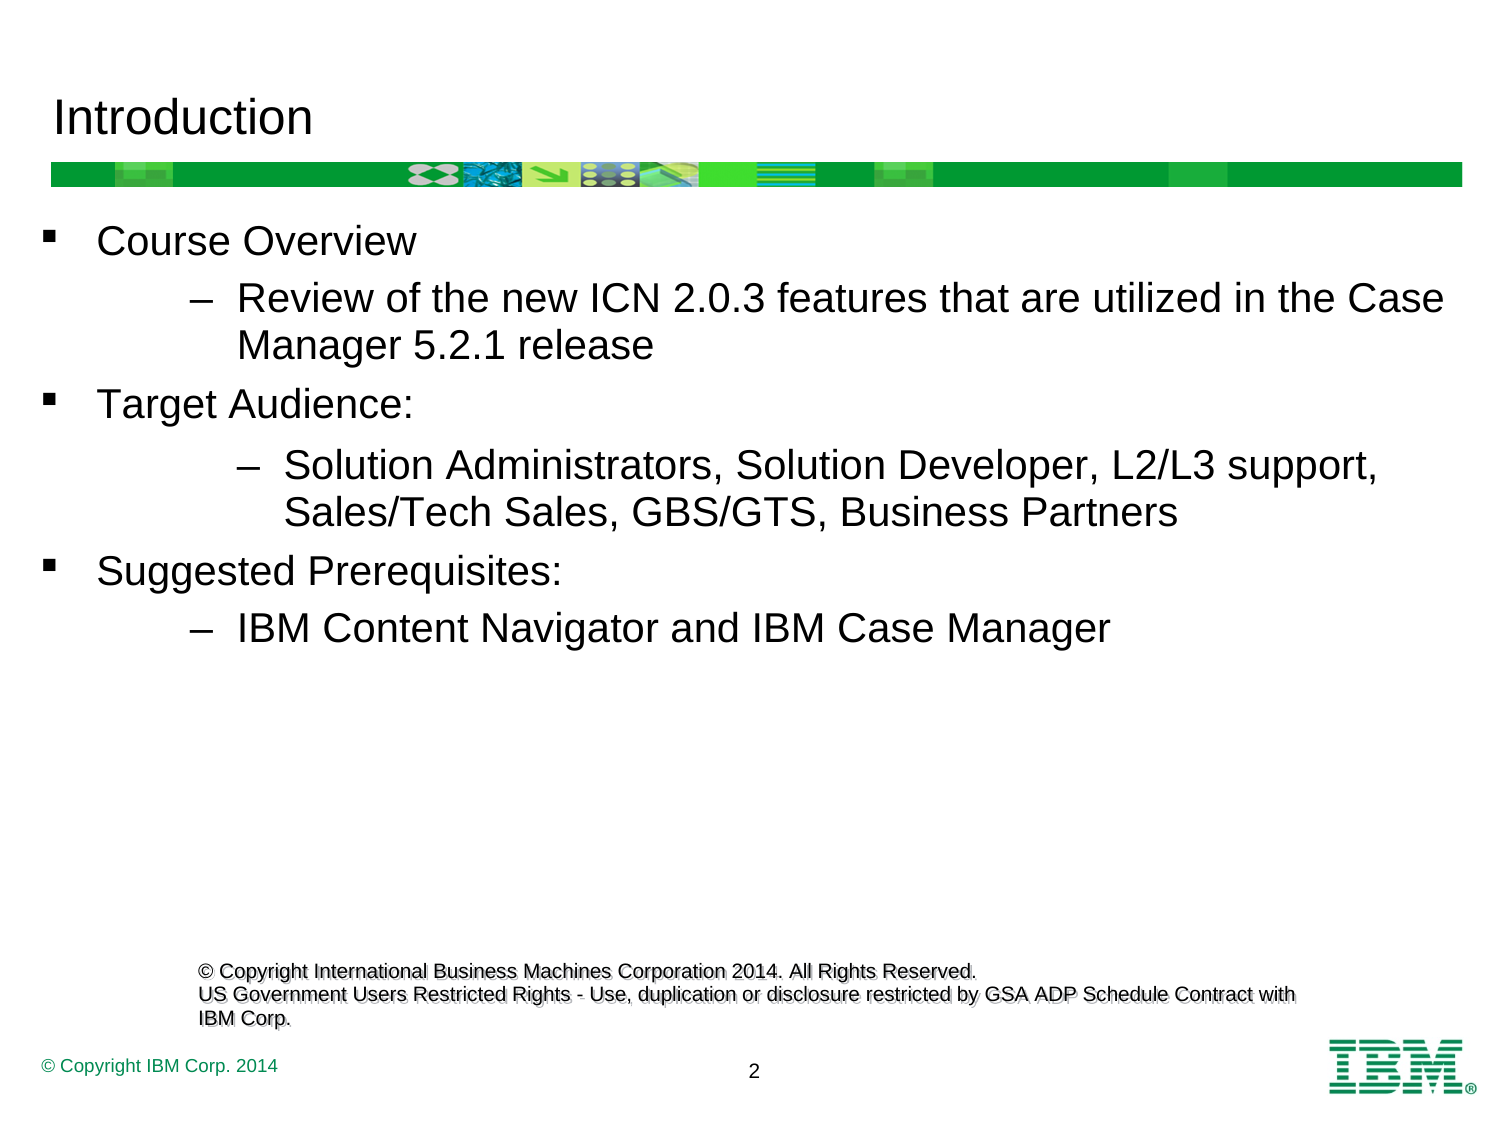

# Introduction
Course Overview
Review of the new ICN 2.0.3 features that are utilized in the Case Manager 5.2.1 release
Target Audience:
Solution Administrators, Solution Developer, L2/L3 support, Sales/Tech Sales, GBS/GTS, Business Partners
Suggested Prerequisites:
IBM Content Navigator and IBM Case Manager
© Copyright International Business Machines Corporation 2014. All Rights Reserved.
US Government Users Restricted Rights - Use, duplication or disclosure restricted by GSA ADP Schedule Contract with IBM Corp.
2